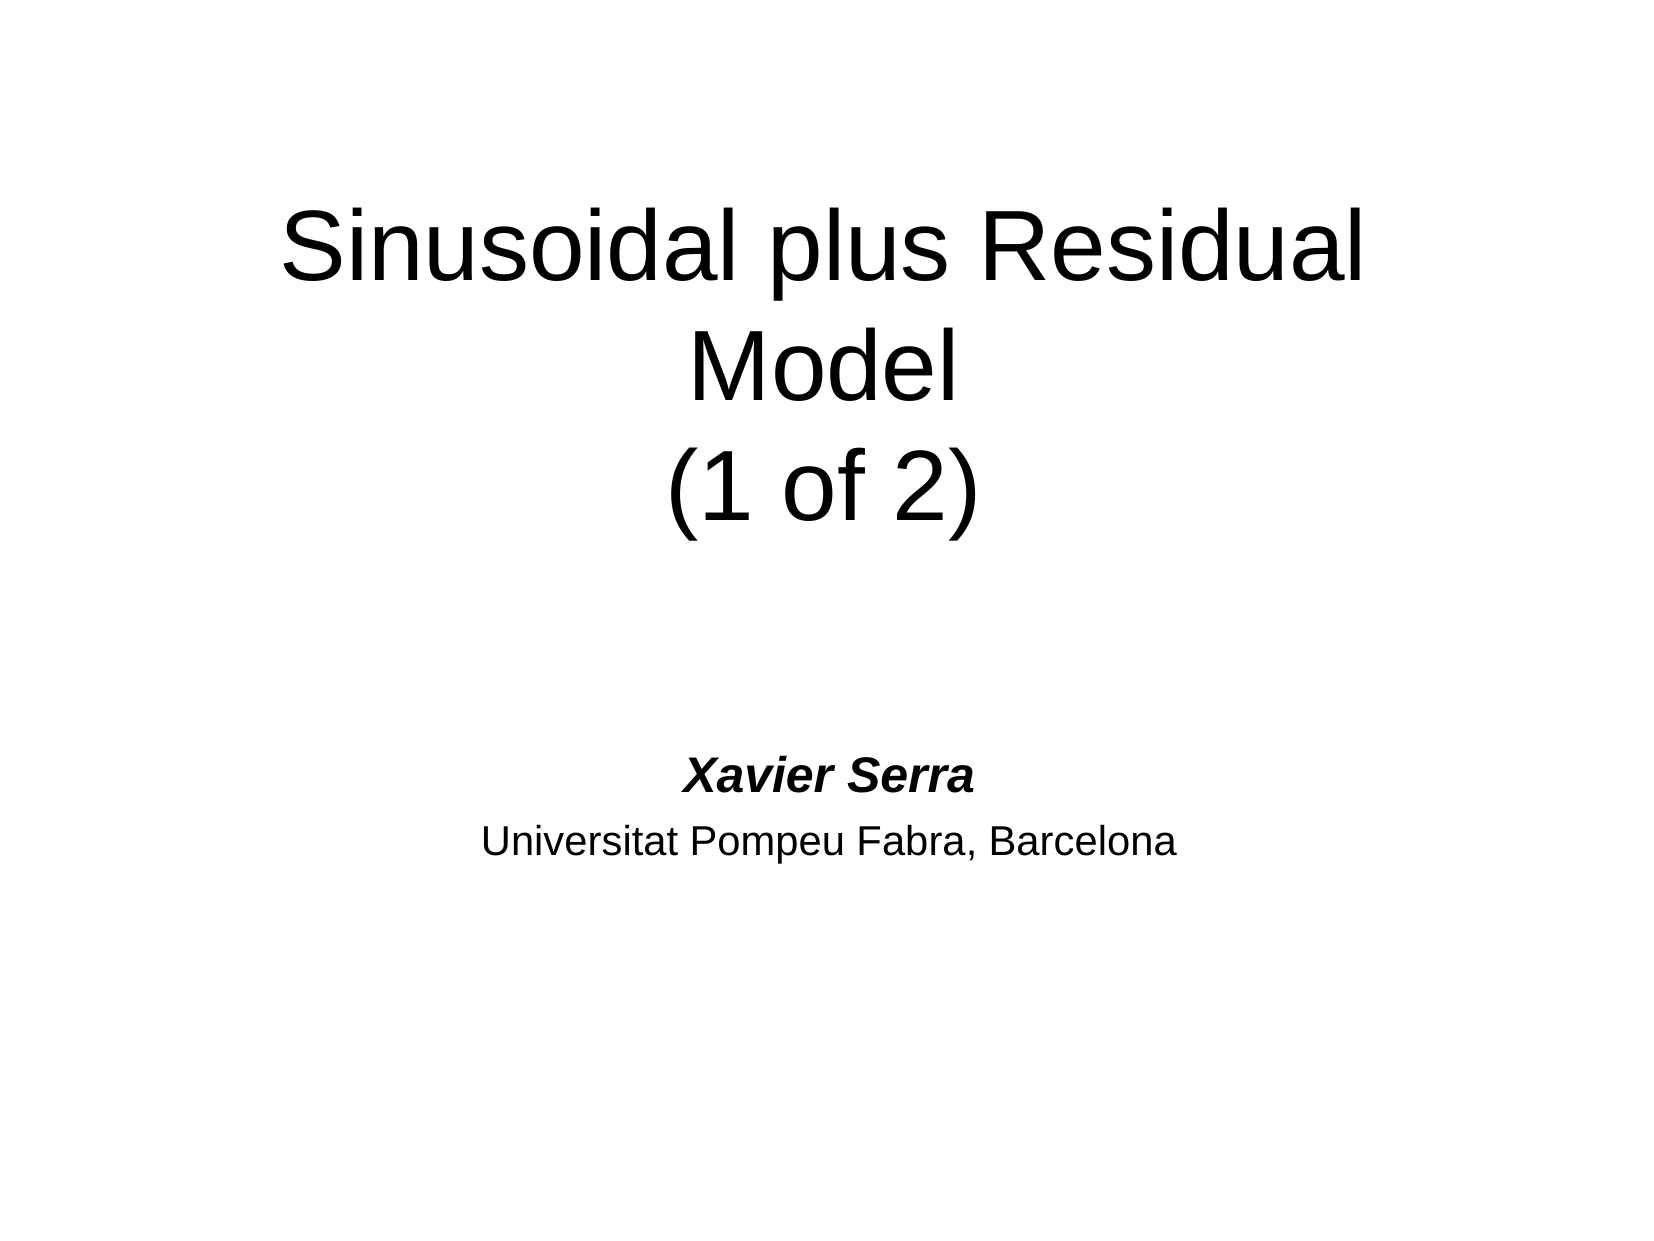

# Sinusoidal plus Residual Model (1 of 2)
Xavier Serra
Universitat Pompeu Fabra, Barcelona